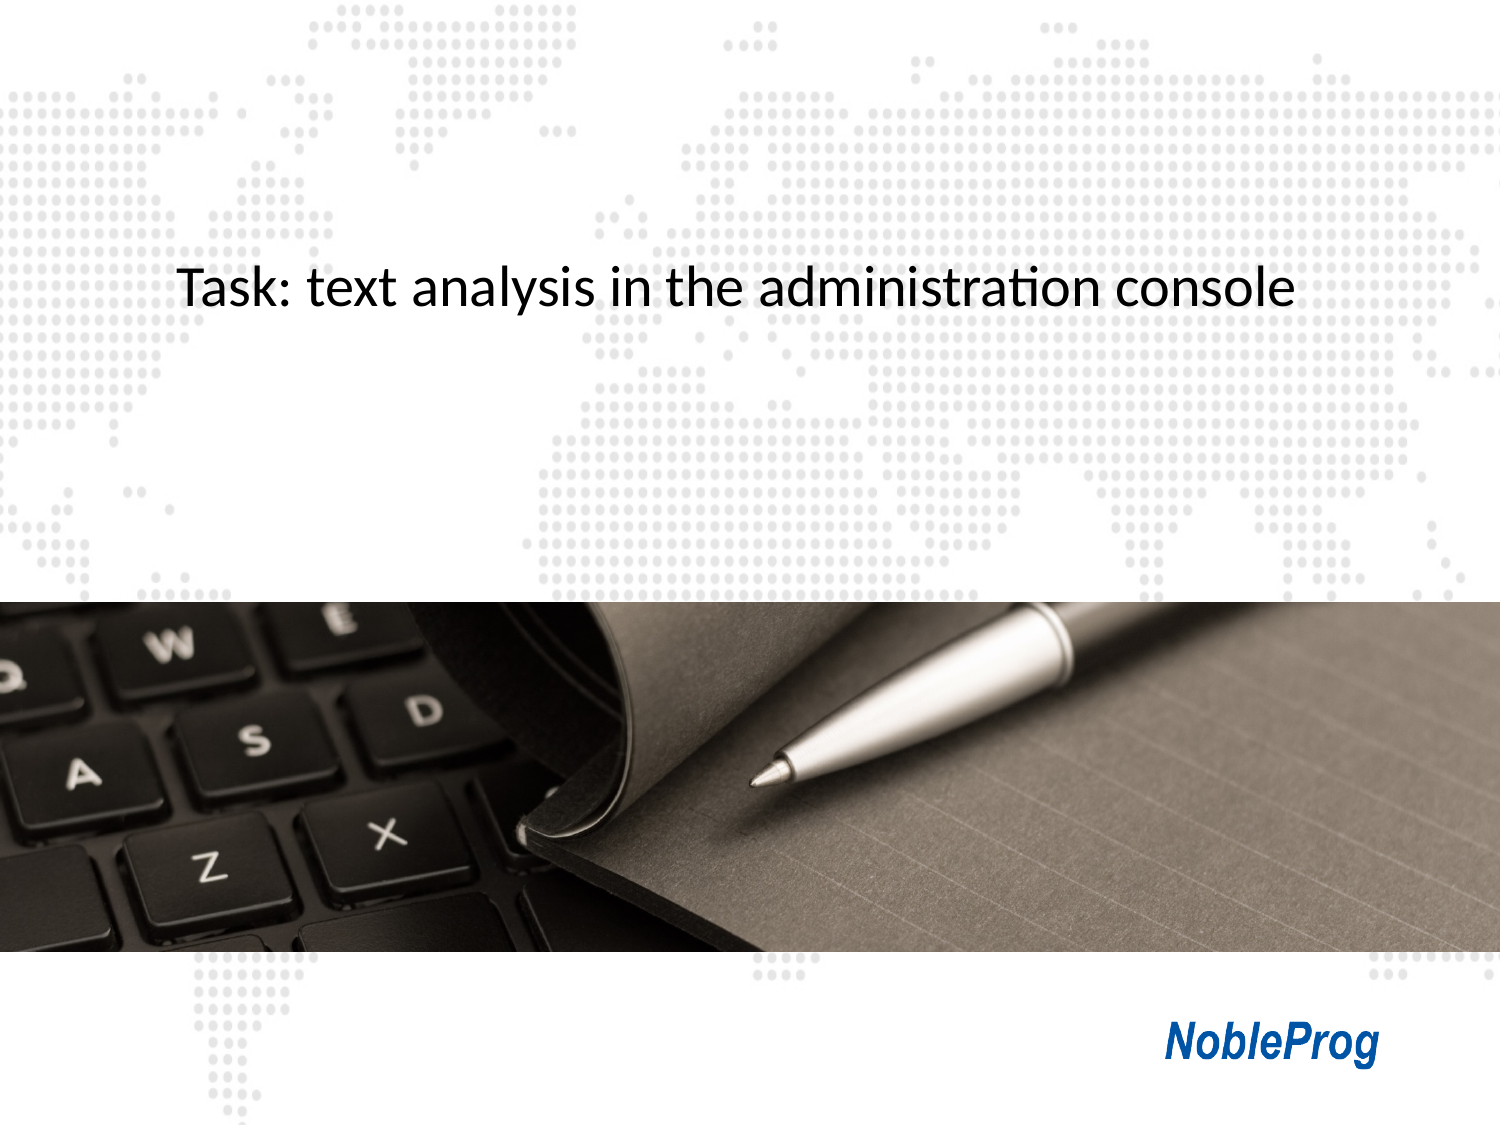

# Task: text analysis in the administration console